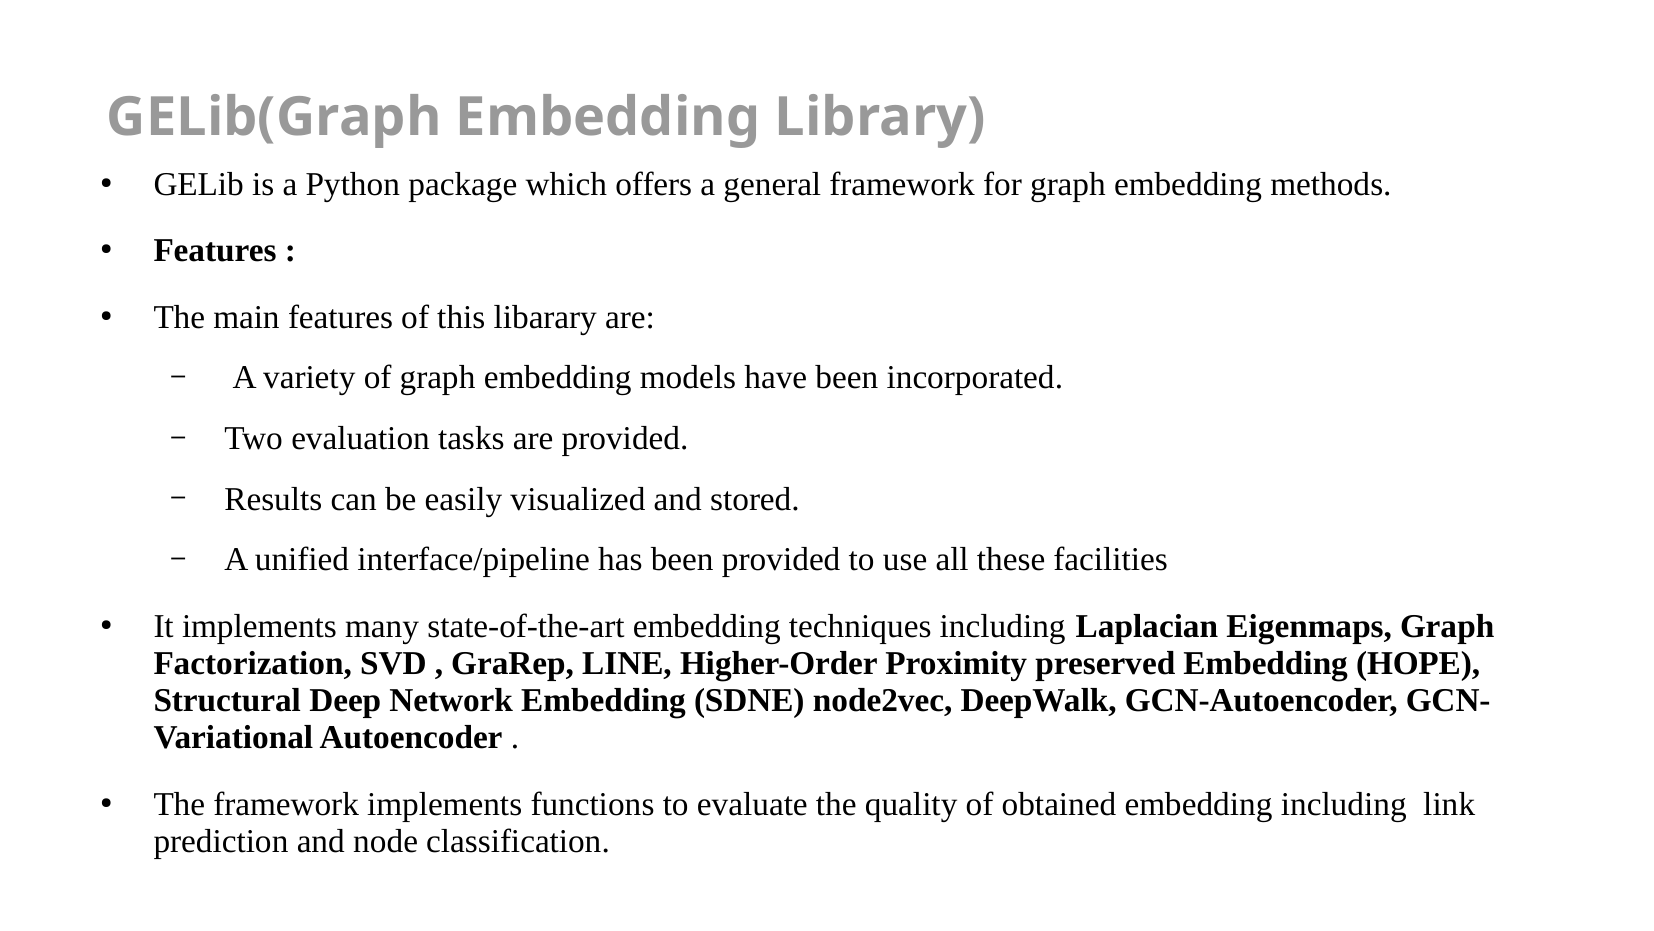

# GELib(Graph Embedding Library)
GELib is a Python package which offers a general framework for graph embedding methods.
Features :
The main features of this libarary are:
 A variety of graph embedding models have been incorporated.
Two evaluation tasks are provided.
Results can be easily visualized and stored.
A unified interface/pipeline has been provided to use all these facilities
It implements many state-of-the-art embedding techniques including Laplacian Eigenmaps, Graph Factorization, SVD , GraRep, LINE, Higher-Order Proximity preserved Embedding (HOPE), Structural Deep Network Embedding (SDNE) node2vec, DeepWalk, GCN-Autoencoder, GCN-Variational Autoencoder .
The framework implements functions to evaluate the quality of obtained embedding including link prediction and node classification.